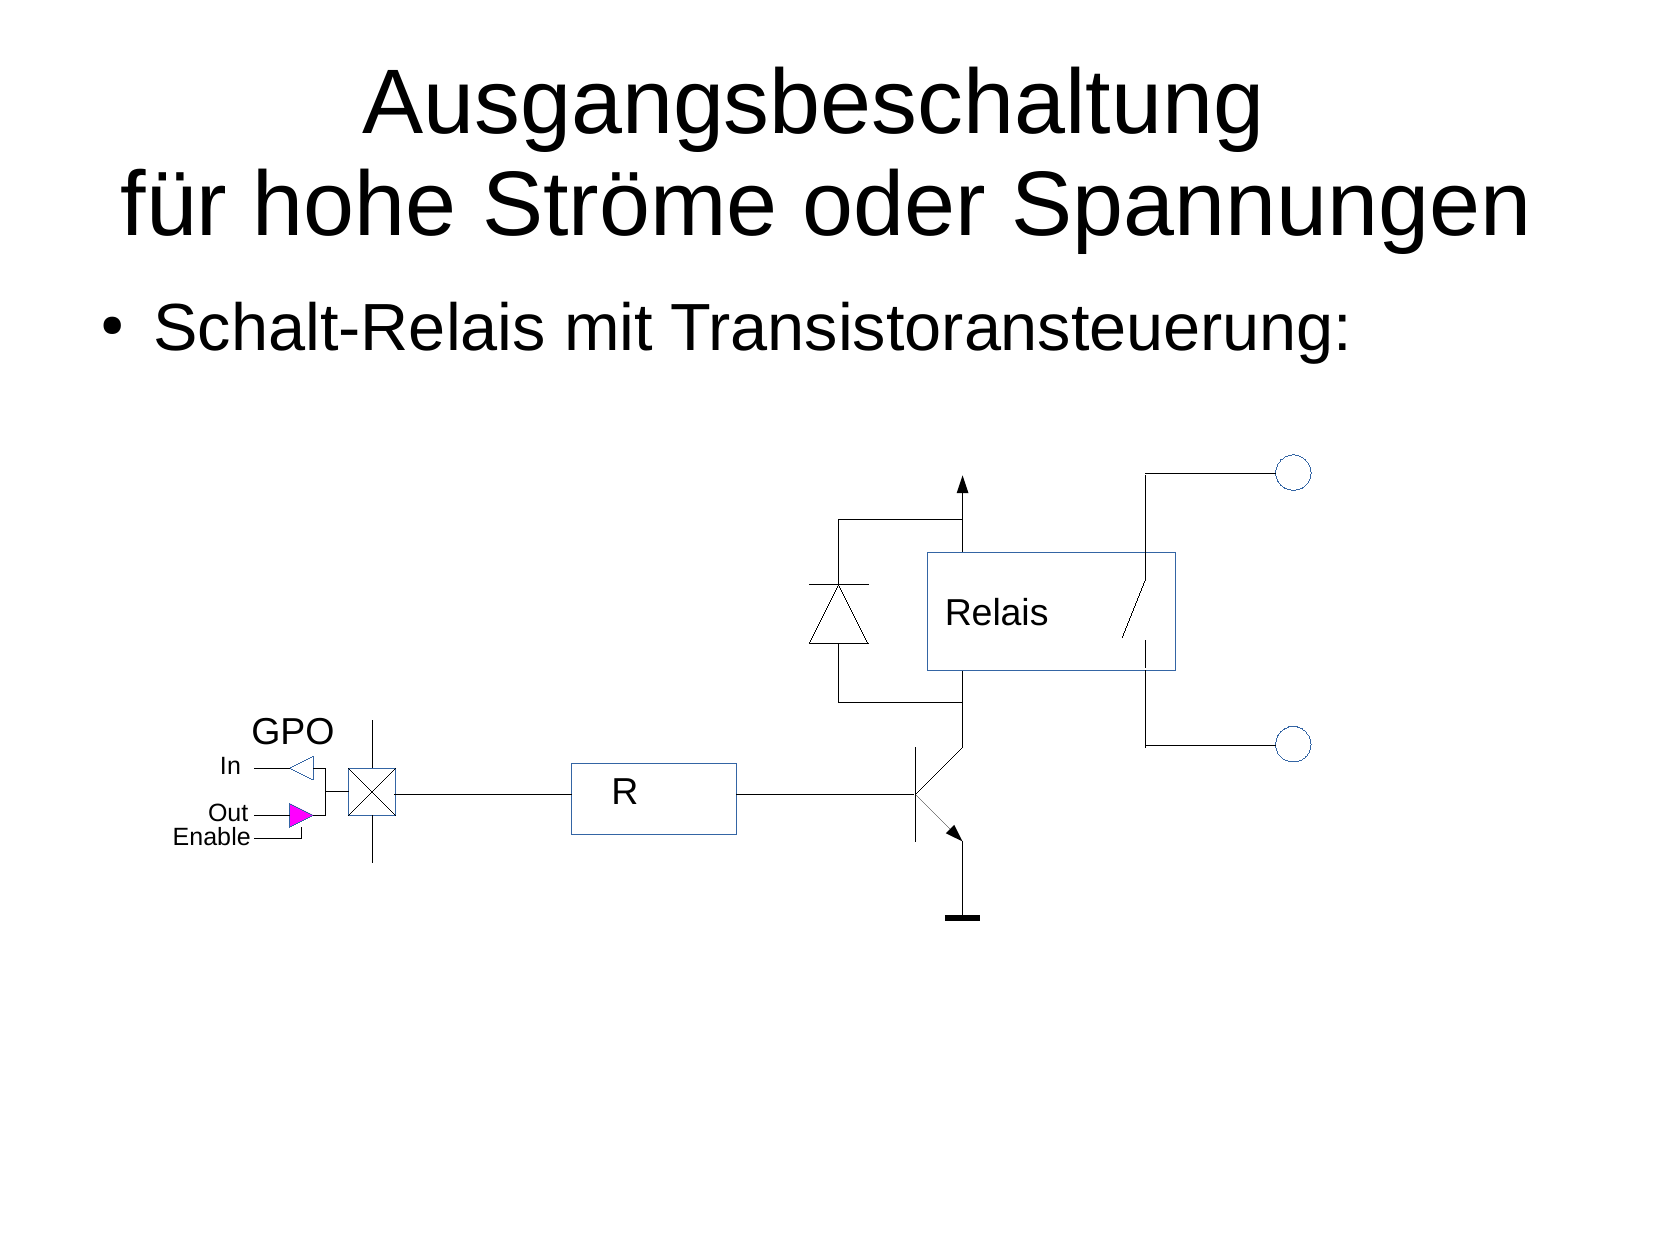

# Ausgangsbeschaltung für hohe Ströme oder Spannungen
Schalt-Relais mit Transistoransteuerung:
Relais
GPO
In
Out
Enable
R